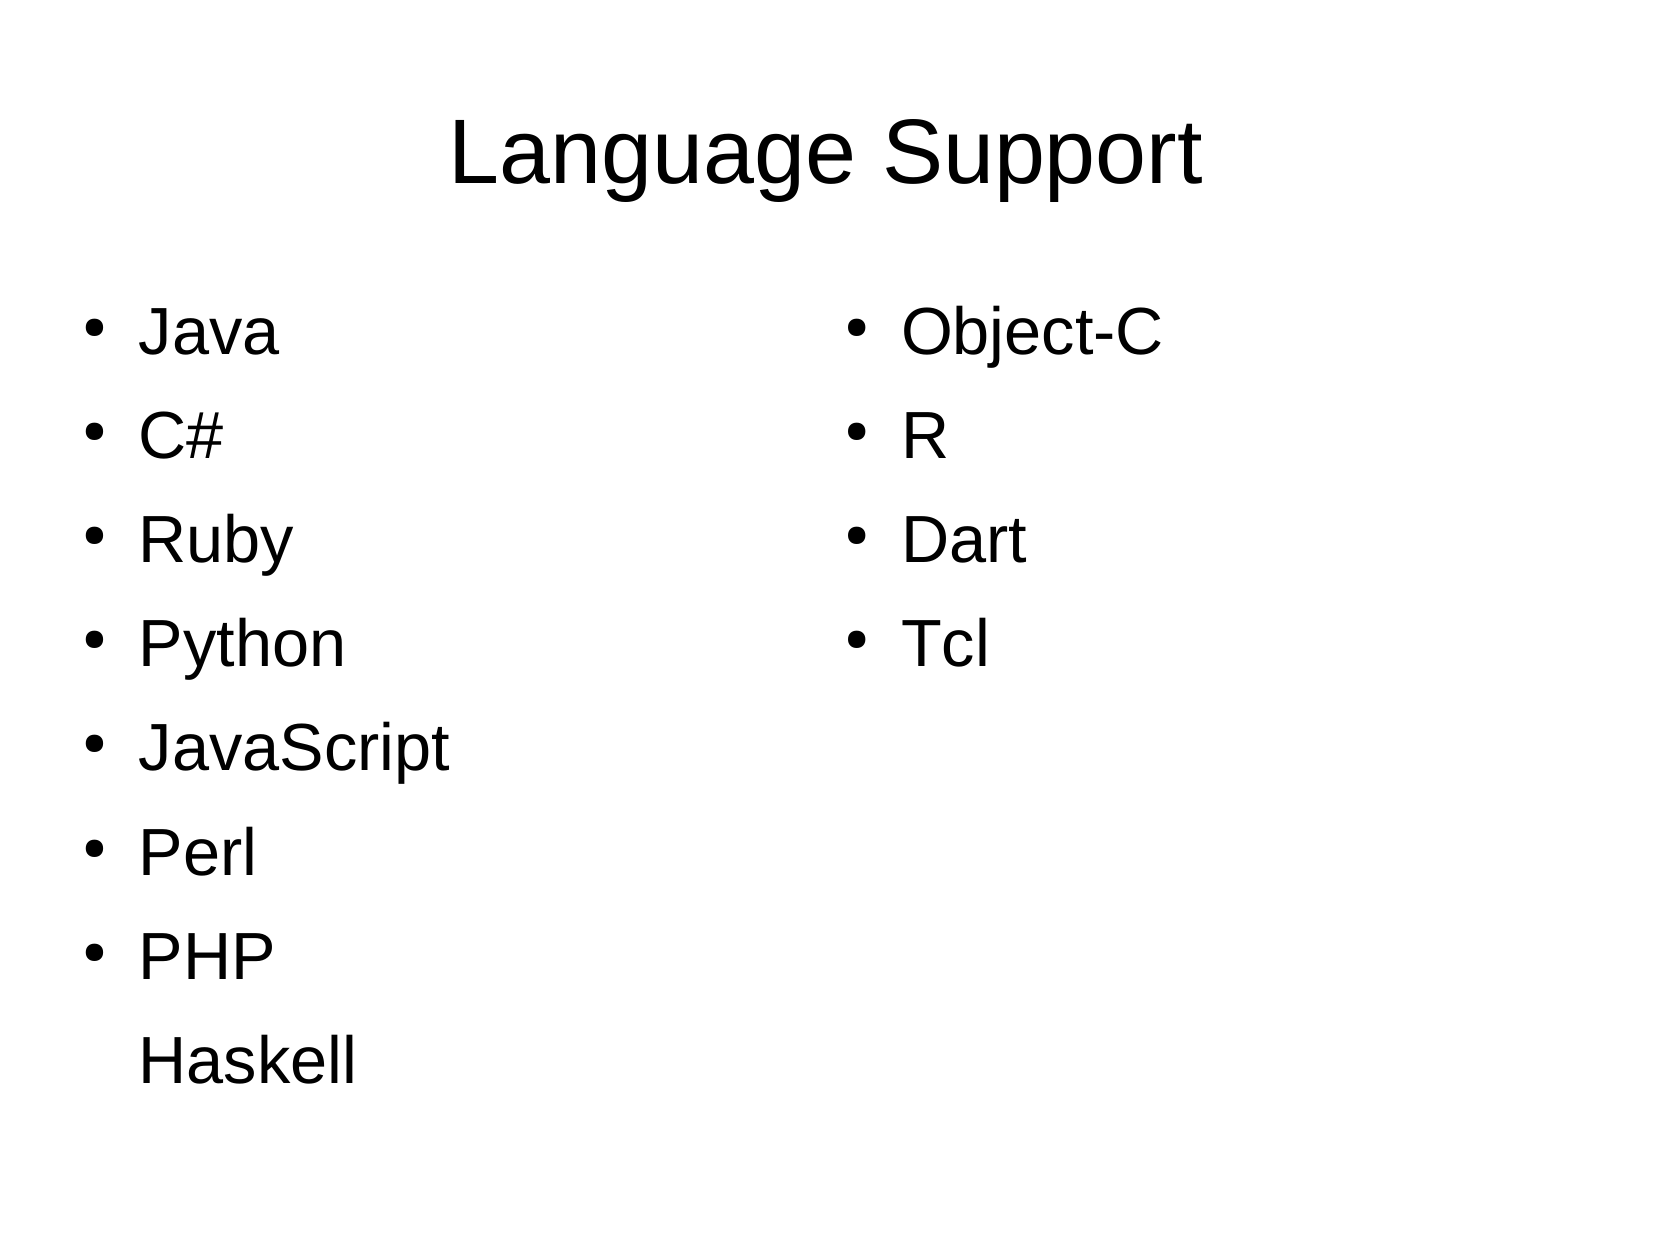

# Language Support
Java
C#
Ruby
Python
JavaScript
Perl
PHP
Haskell
Object-C
R
Dart
Tcl